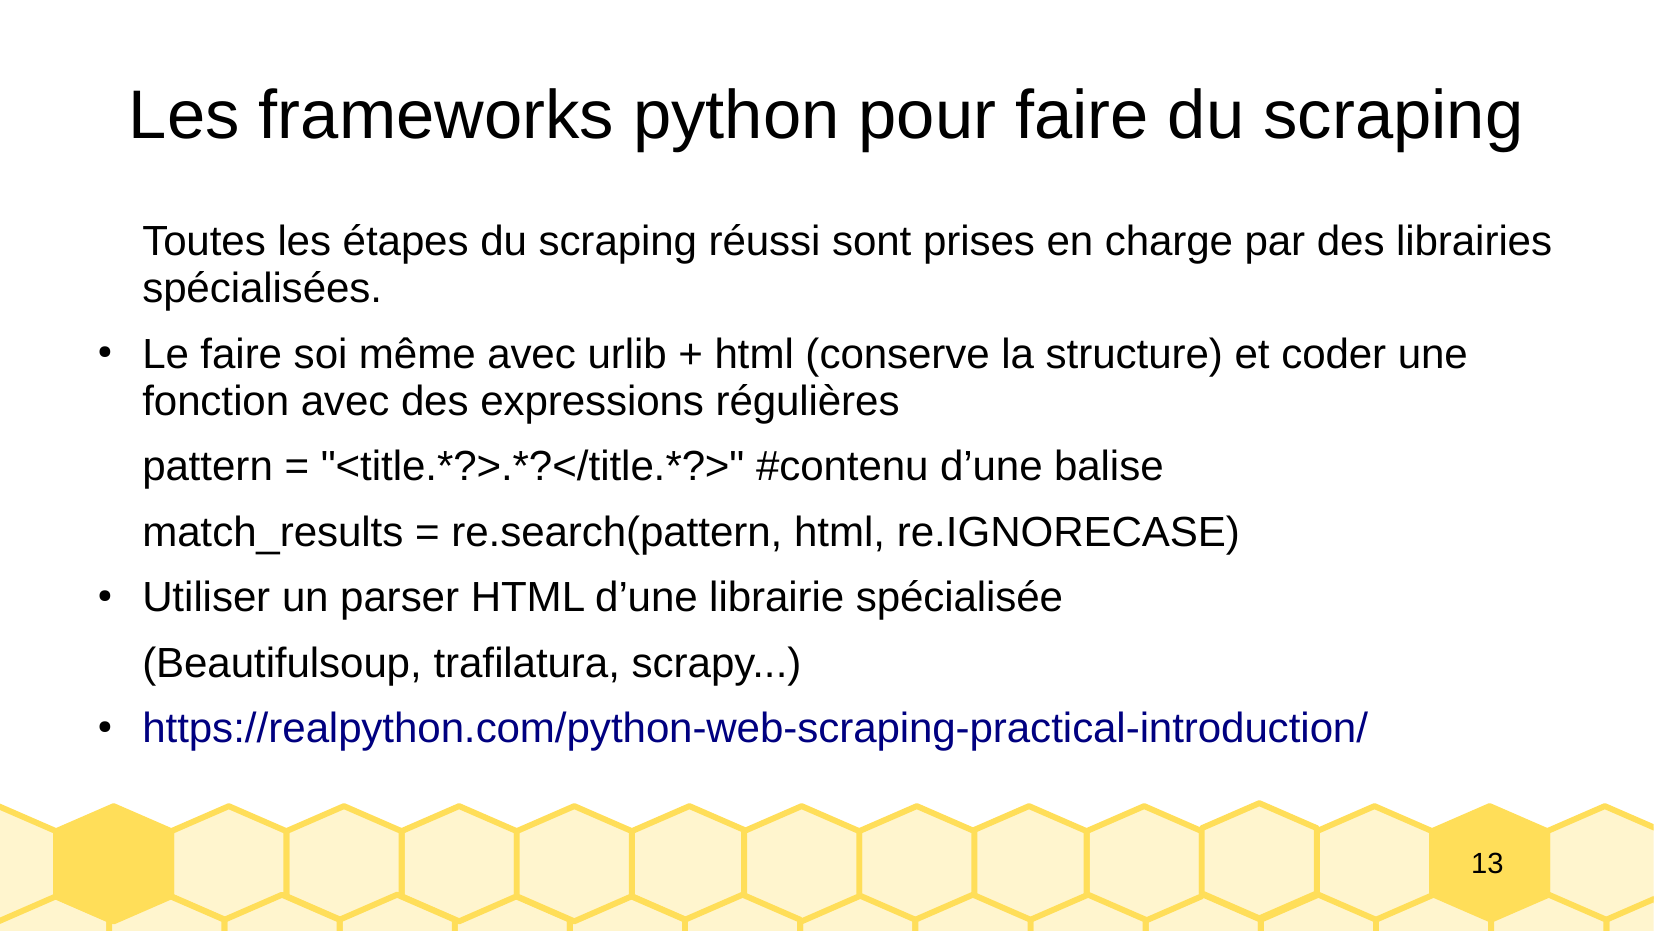

# Les frameworks python pour faire du scraping
Toutes les étapes du scraping réussi sont prises en charge par des librairies spécialisées.
Le faire soi même avec urlib + html (conserve la structure) et coder une fonction avec des expressions régulières
pattern = "<title.*?>.*?</title.*?>" #contenu d’une balise
match_results = re.search(pattern, html, re.IGNORECASE)
Utiliser un parser HTML d’une librairie spécialisée
(Beautifulsoup, trafilatura, scrapy...)
https://realpython.com/python-web-scraping-practical-introduction/